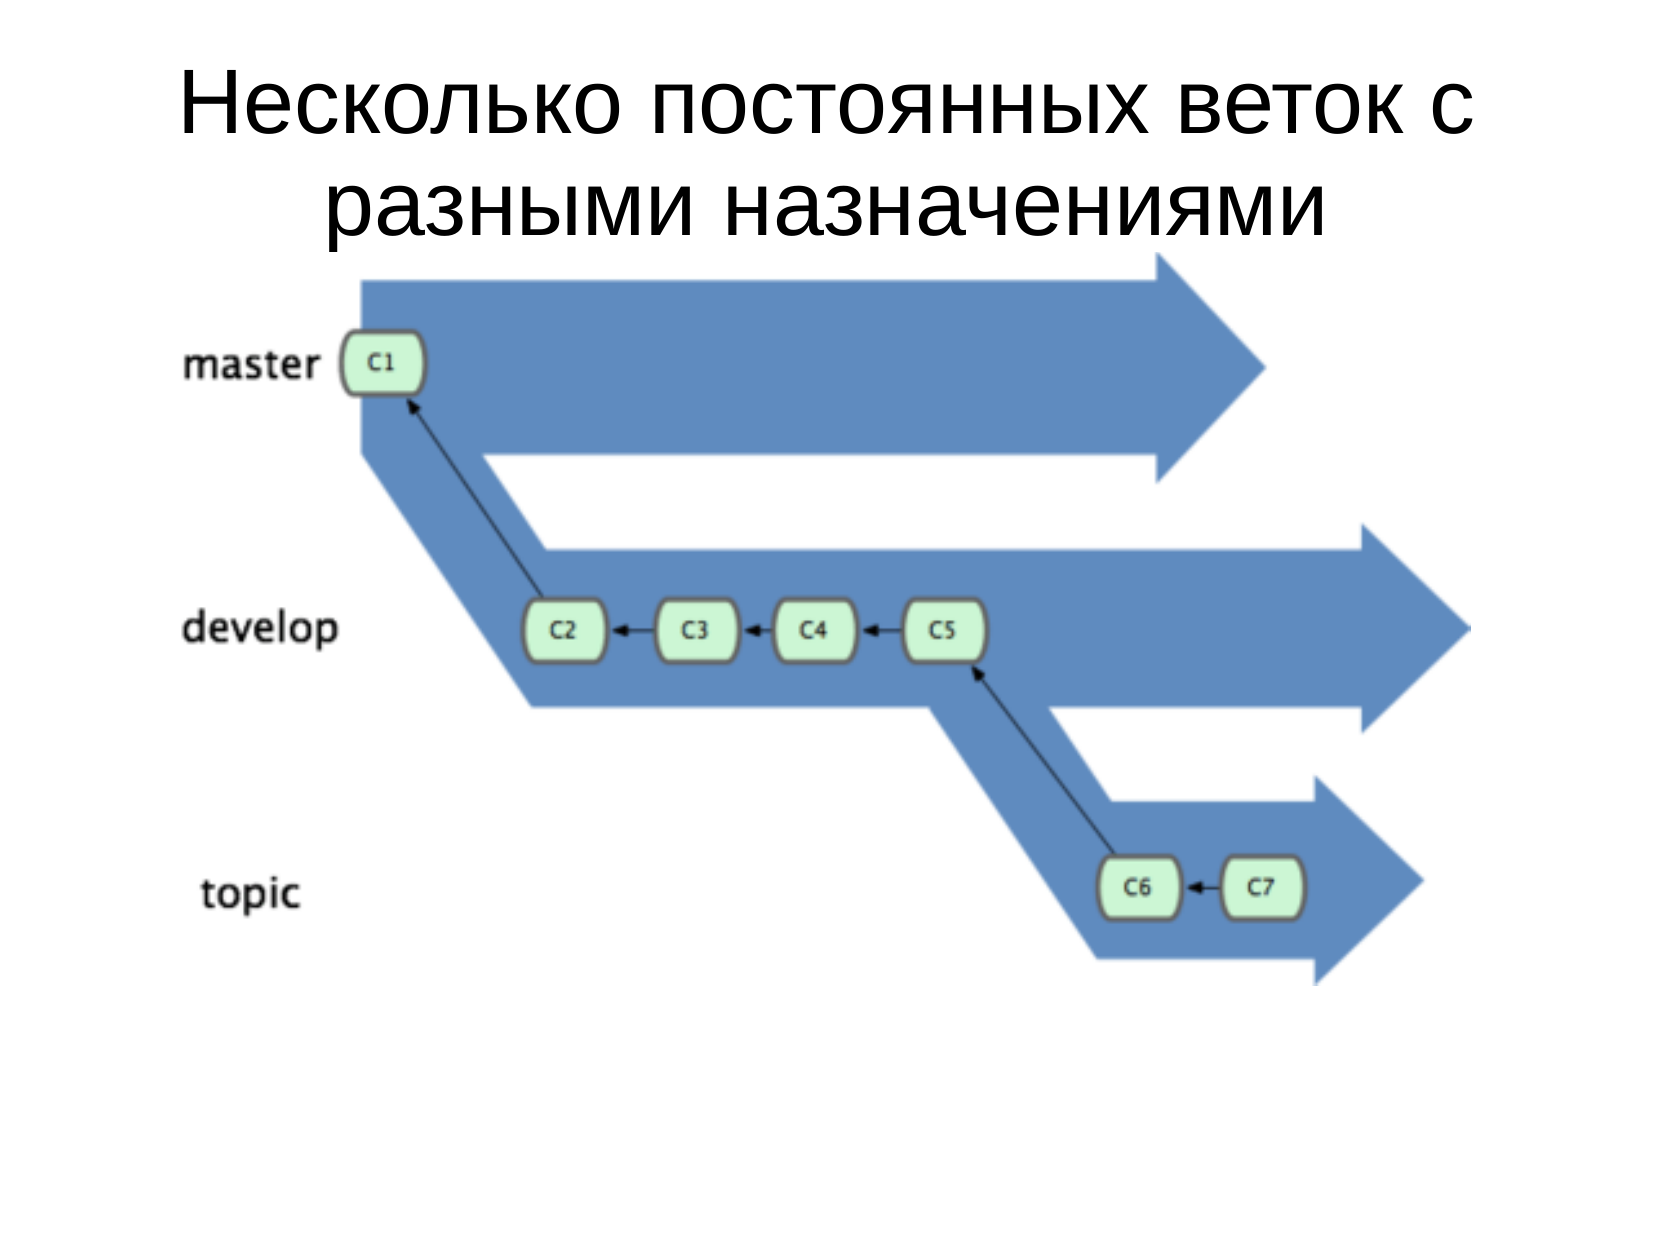

# Несколько постоянных веток с разными назначениями